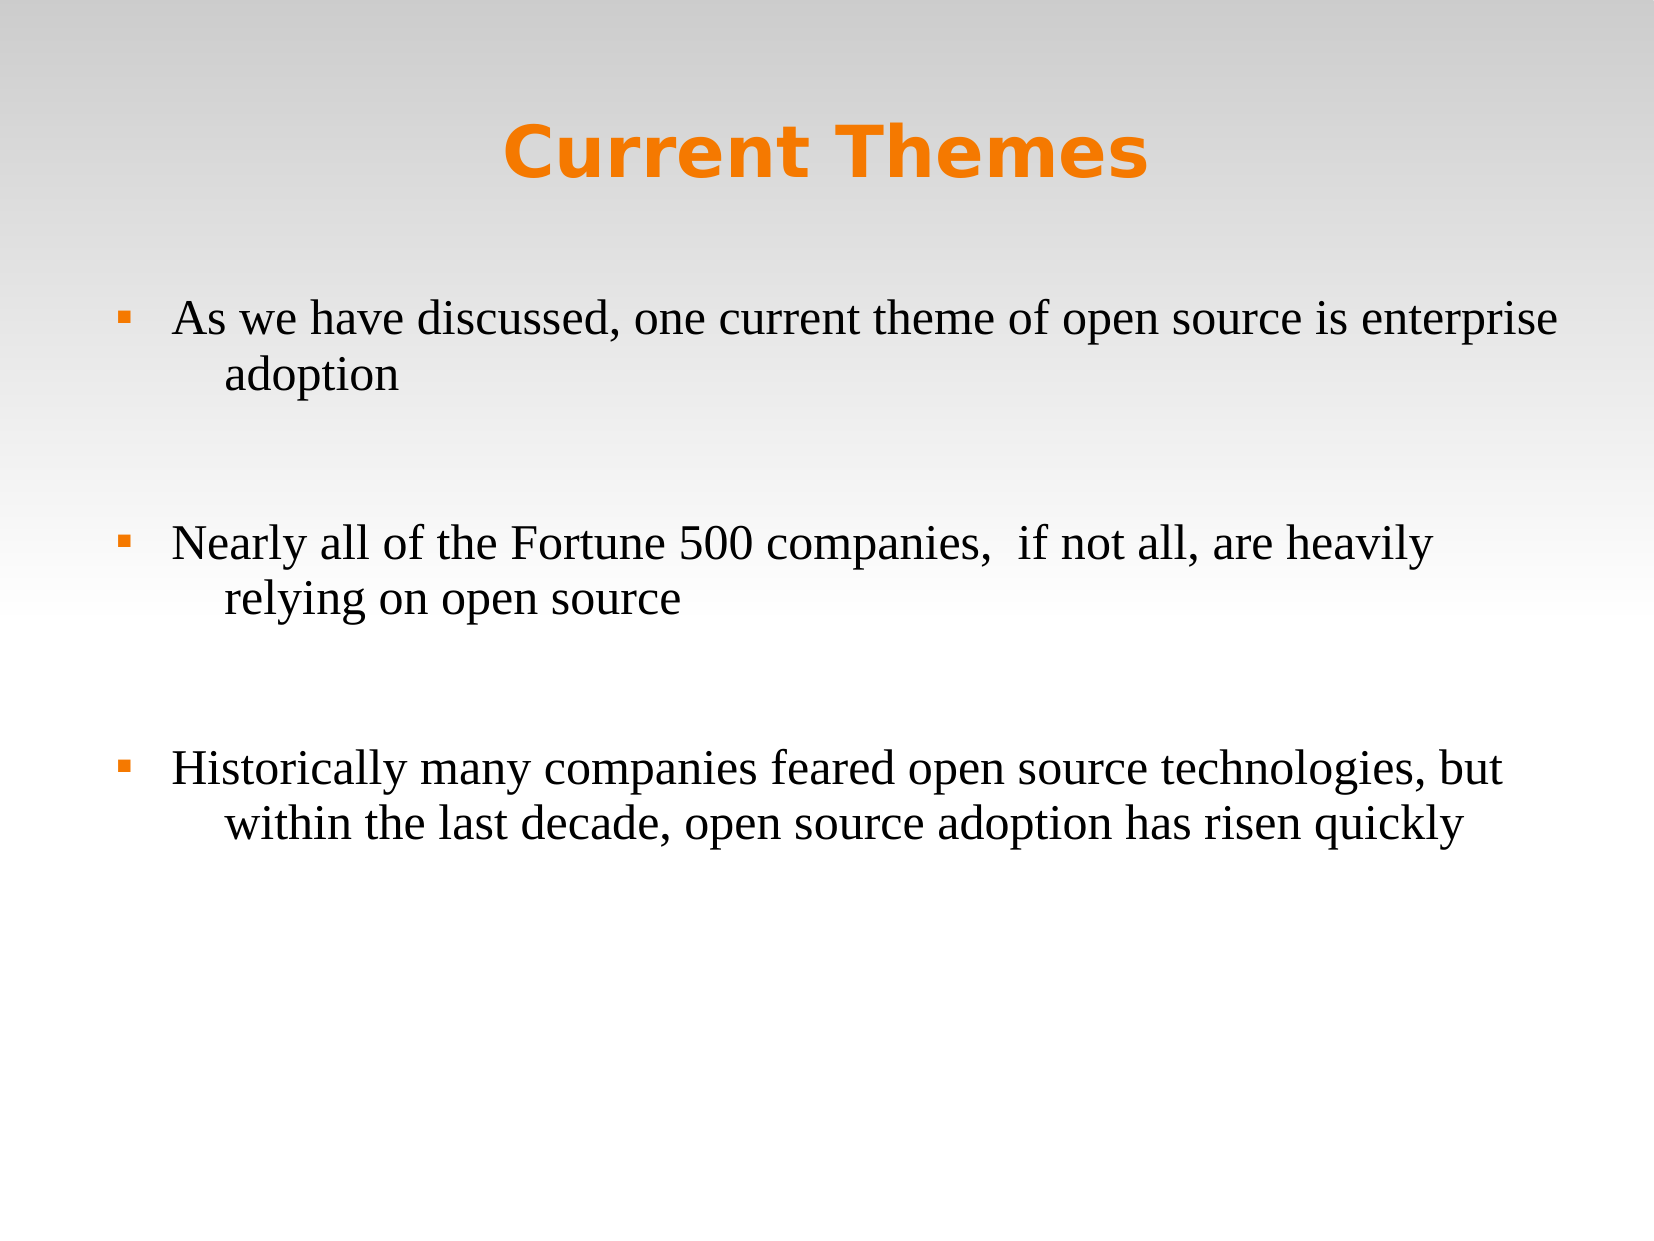

# Current Themes
As we have discussed, one current theme of open source is enterprise adoption
Nearly all of the Fortune 500 companies, if not all, are heavily relying on open source
Historically many companies feared open source technologies, but within the last decade, open source adoption has risen quickly